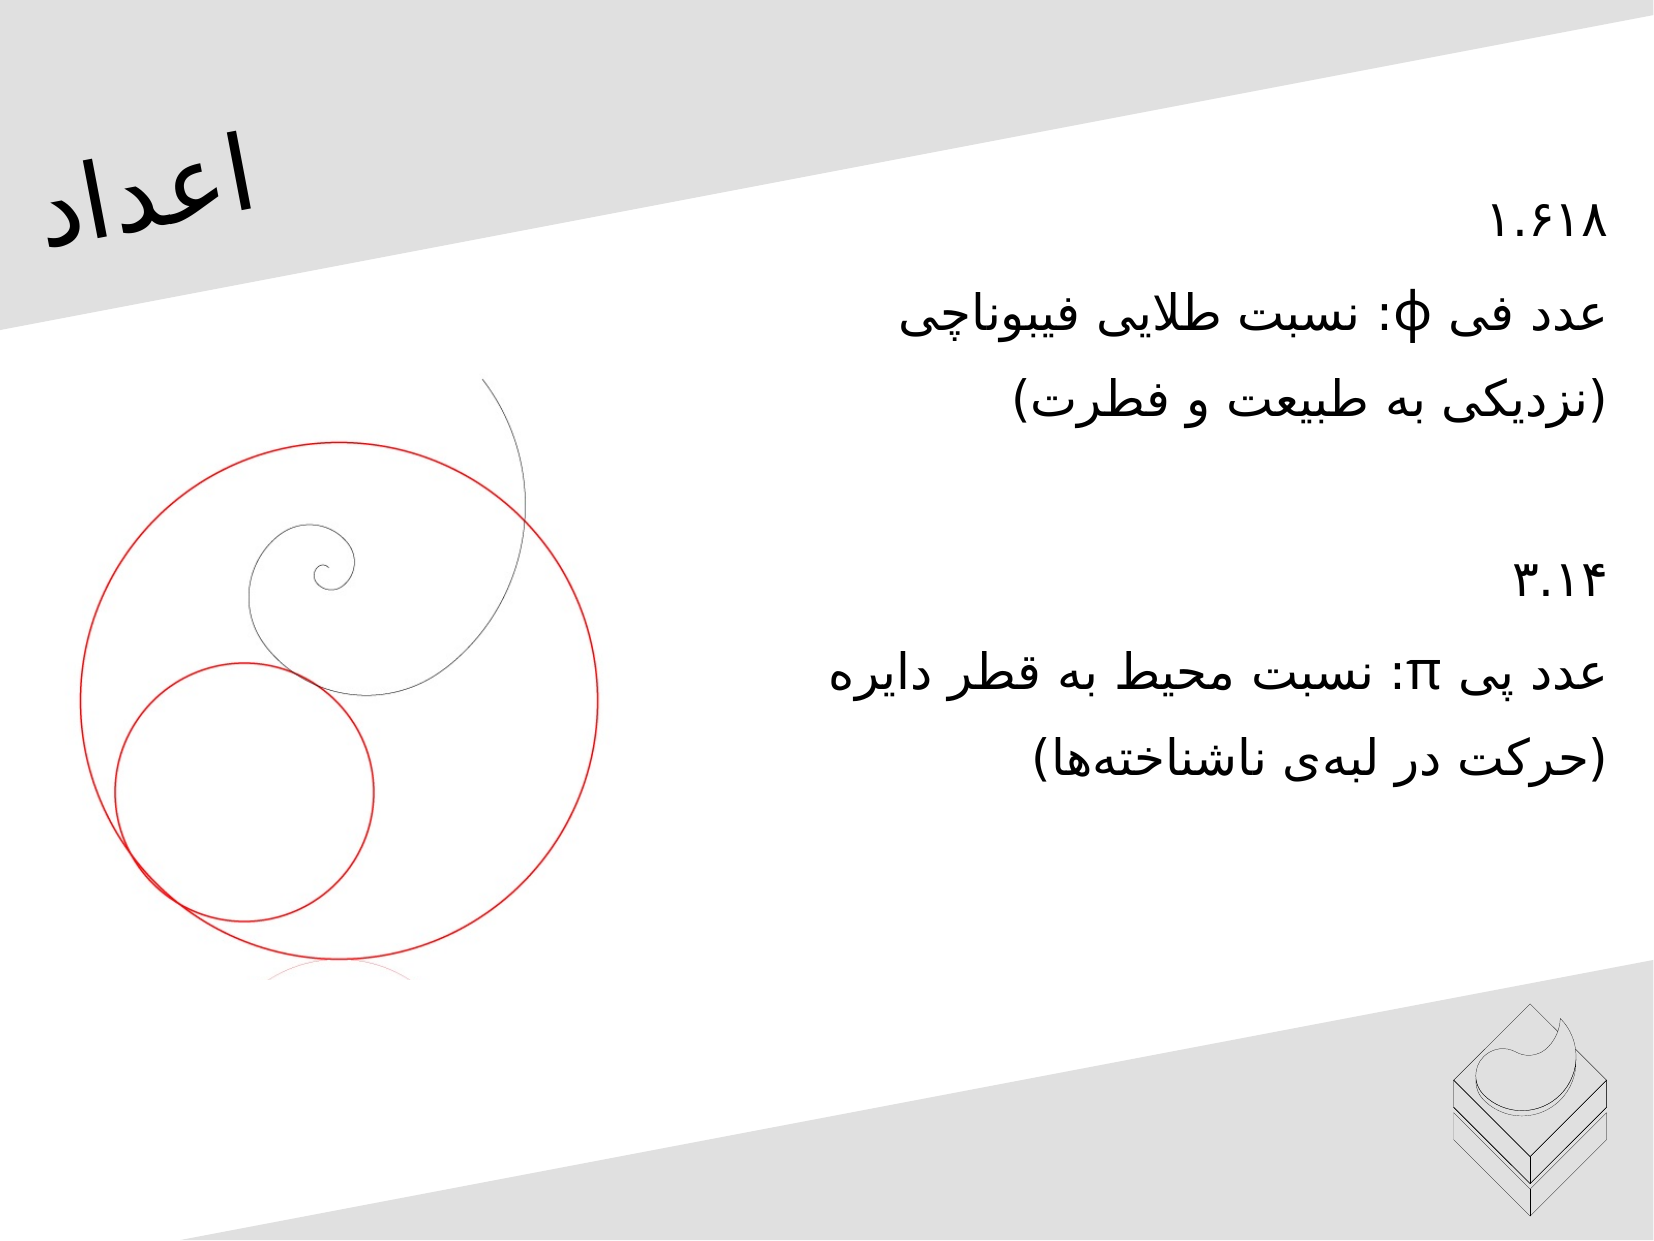

# اعداد
۱.۶۱۸
عدد فی ϕ: نسبت طلایی فیبوناچی
(نزدیکی به طبیعت و فطرت)
۳.۱۴
عدد پی π: نسبت محیط به قطر دایره
(حرکت در لبه‌ی ناشناخته‌ها)